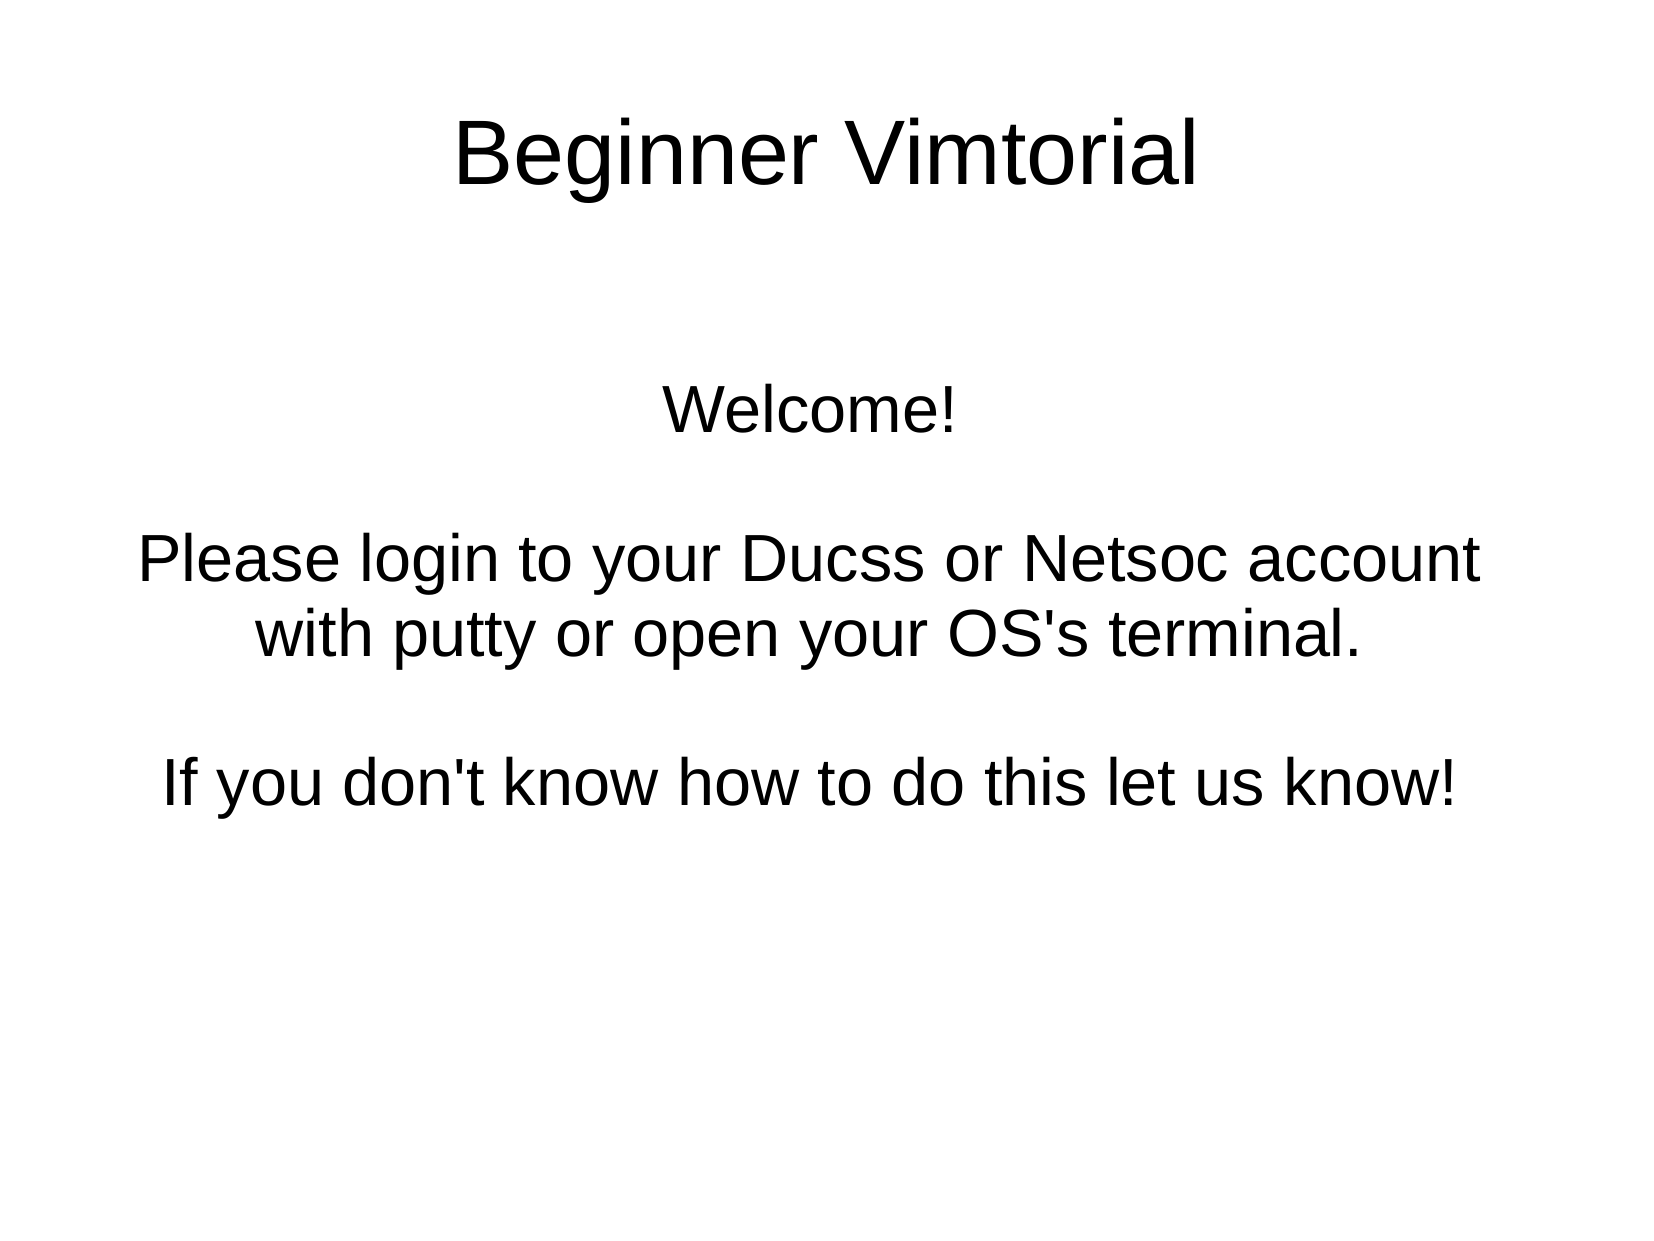

# Beginner Vimtorial
Welcome!
Please login to your Ducss or Netsoc account with putty or open your OS's terminal.
If you don't know how to do this let us know!